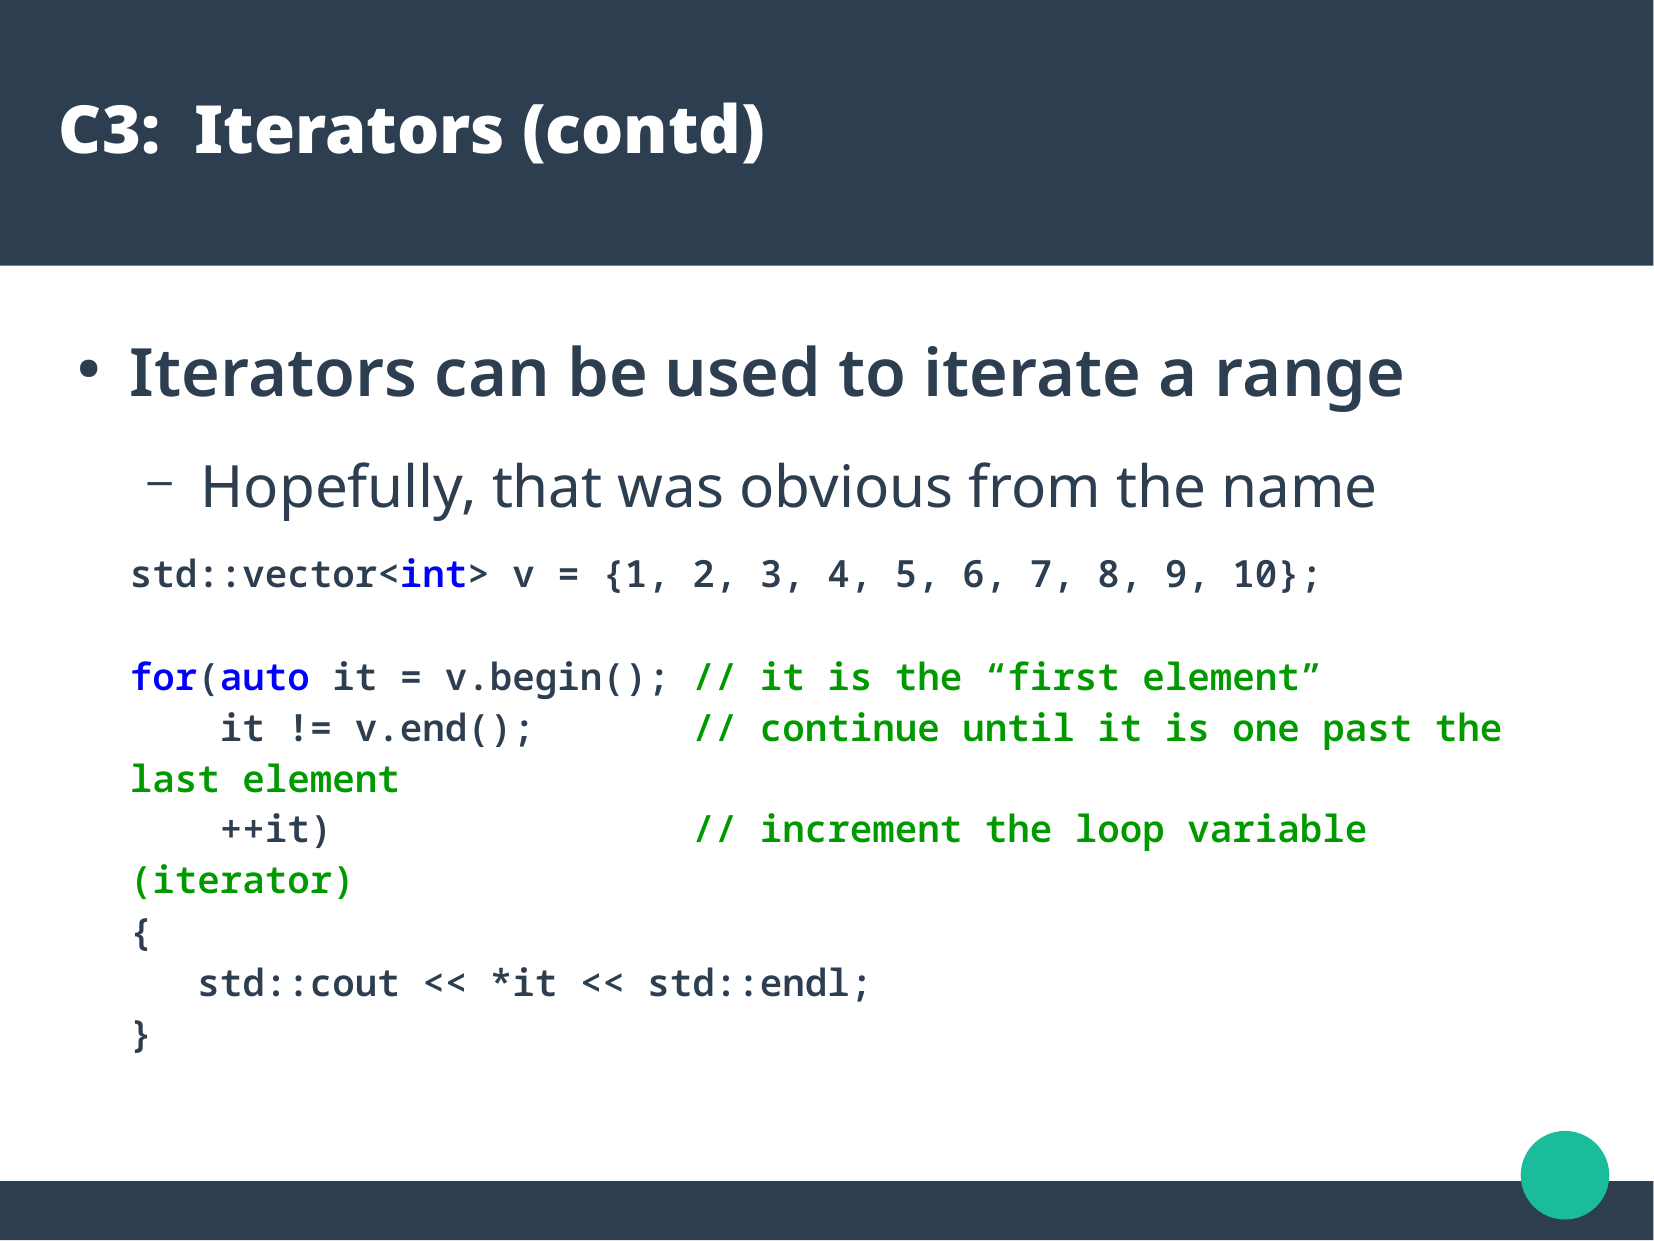

# C3: Iterators (contd)
Iterators can be used to iterate a range
Hopefully, that was obvious from the name
std::vector<int> v = {1, 2, 3, 4, 5, 6, 7, 8, 9, 10};
for(auto it = v.begin(); // it is the “first element”
 it != v.end(); // continue until it is one past the last element
 ++it) // increment the loop variable (iterator)
{
 std::cout << *it << std::endl;
}